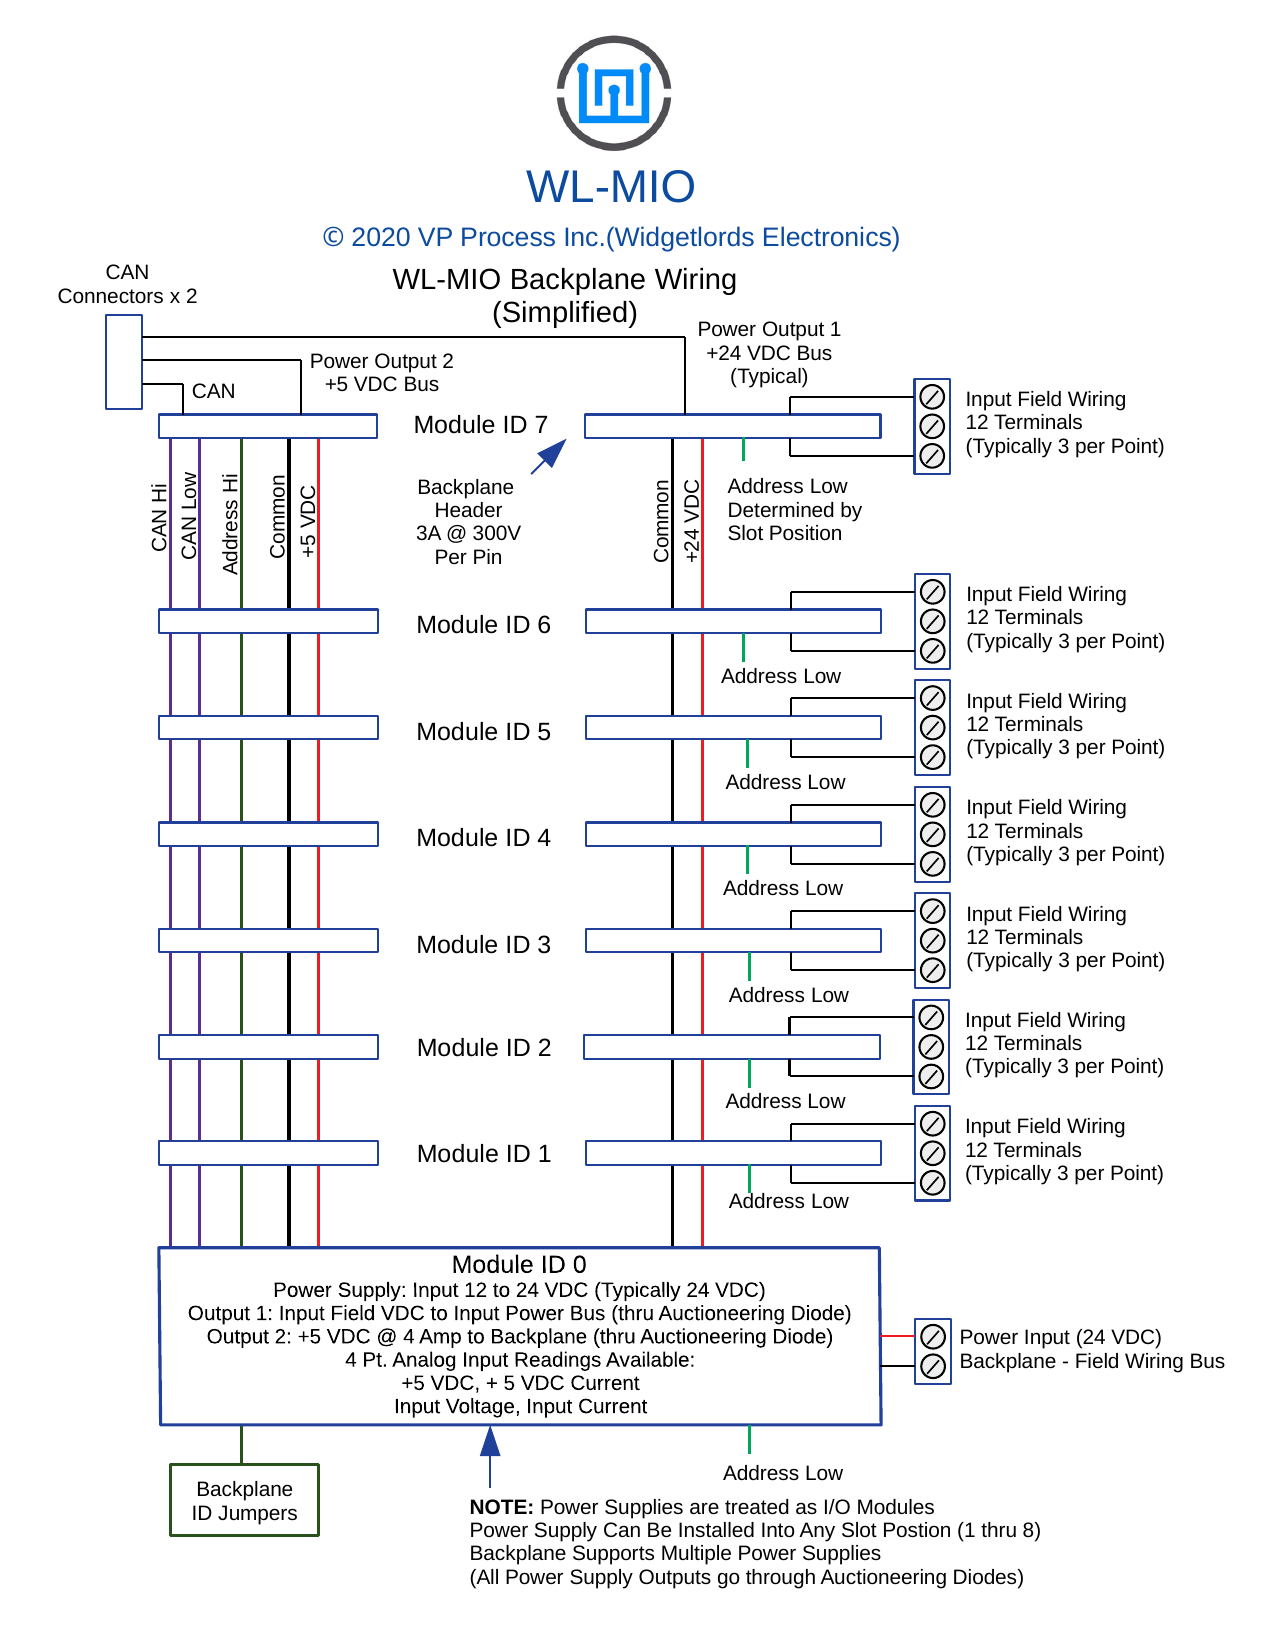

WL-MIO
© 2020 VP Process Inc.(Widgetlords Electronics)
CAN
Connectors x 2
WL-MIO Backplane Wiring (Simplified)
Power Output 1
+24 VDC Bus
(Typical)
Power Output 2
+5 VDC Bus
CAN
Input Field Wiring
12 Terminals
(Typically 3 per Point)
Module ID 7
Address Low
Determined by
Slot Position
Backplane
Header
3A @ 300V
Per Pin
+24 VDC
CAN Low
Common
CAN Hi
Common
Address Hi
+5 VDC
Input Field Wiring
12 Terminals
(Typically 3 per Point)
Module ID 6
Address Low
Input Field Wiring
12 Terminals
(Typically 3 per Point)
Module ID 5
Address Low
Input Field Wiring
12 Terminals
(Typically 3 per Point)
Module ID 4
Address Low
Input Field Wiring
12 Terminals
(Typically 3 per Point)
Module ID 3
Address Low
Input Field Wiring
12 Terminals
(Typically 3 per Point)
Module ID 2
Address Low
Input Field Wiring
12 Terminals
(Typically 3 per Point)
Module ID 1
Address Low
Module ID 0
Power Supply: Input 12 to 24 VDC (Typically 24 VDC)
Output 1: Input Field VDC to Input Power Bus (thru Auctioneering Diode)
Output 2: +5 VDC @ 4 Amp to Backplane (thru Auctioneering Diode)
4 Pt. Analog Input Readings Available:
+5 VDC, + 5 VDC Current
Input Voltage, Input Current
Power Input (24 VDC)
Backplane - Field Wiring Bus
Address Low
Backplane
ID Jumpers
NOTE: Power Supplies are treated as I/O Modules
Power Supply Can Be Installed Into Any Slot Postion (1 thru 8)
Backplane Supports Multiple Power Supplies
(All Power Supply Outputs go through Auctioneering Diodes)